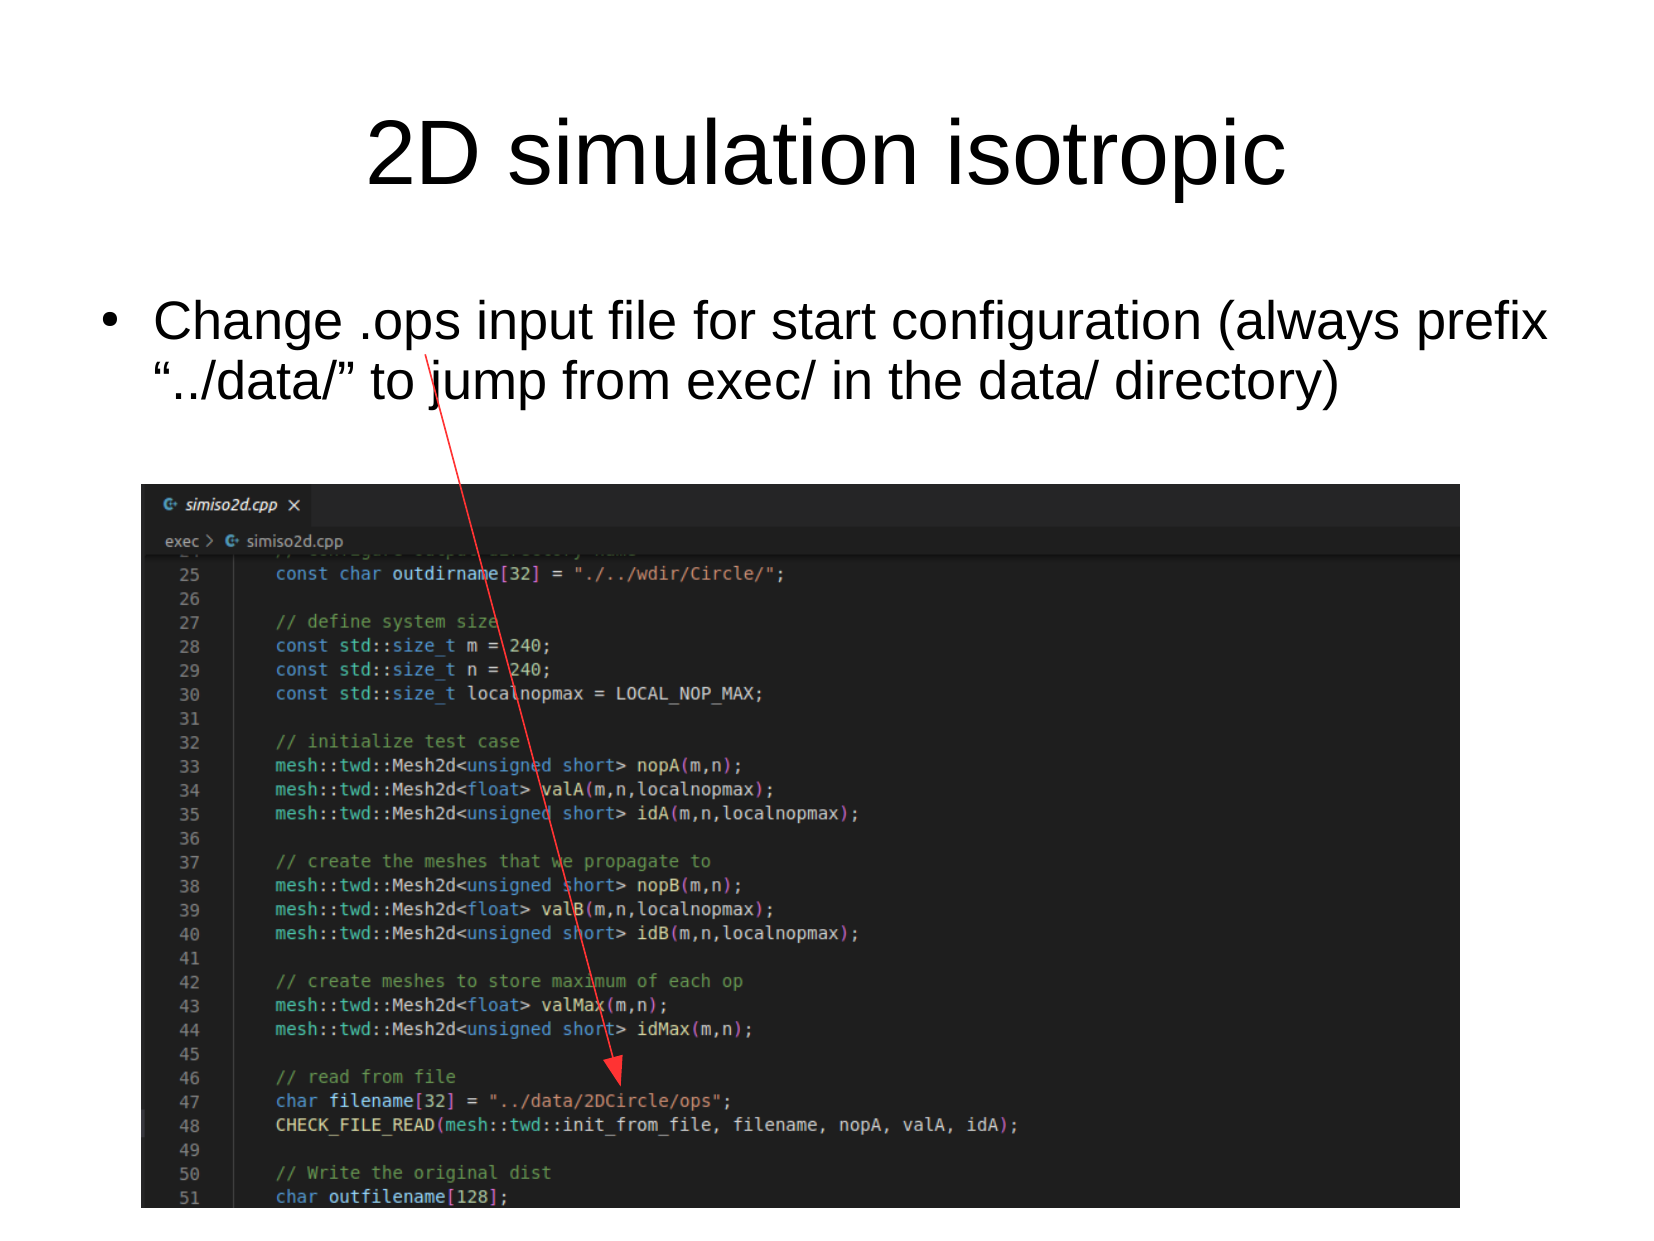

# 2D simulation isotropic
Change .ops input file for start configuration (always prefix “../data/” to jump from exec/ in the data/ directory)